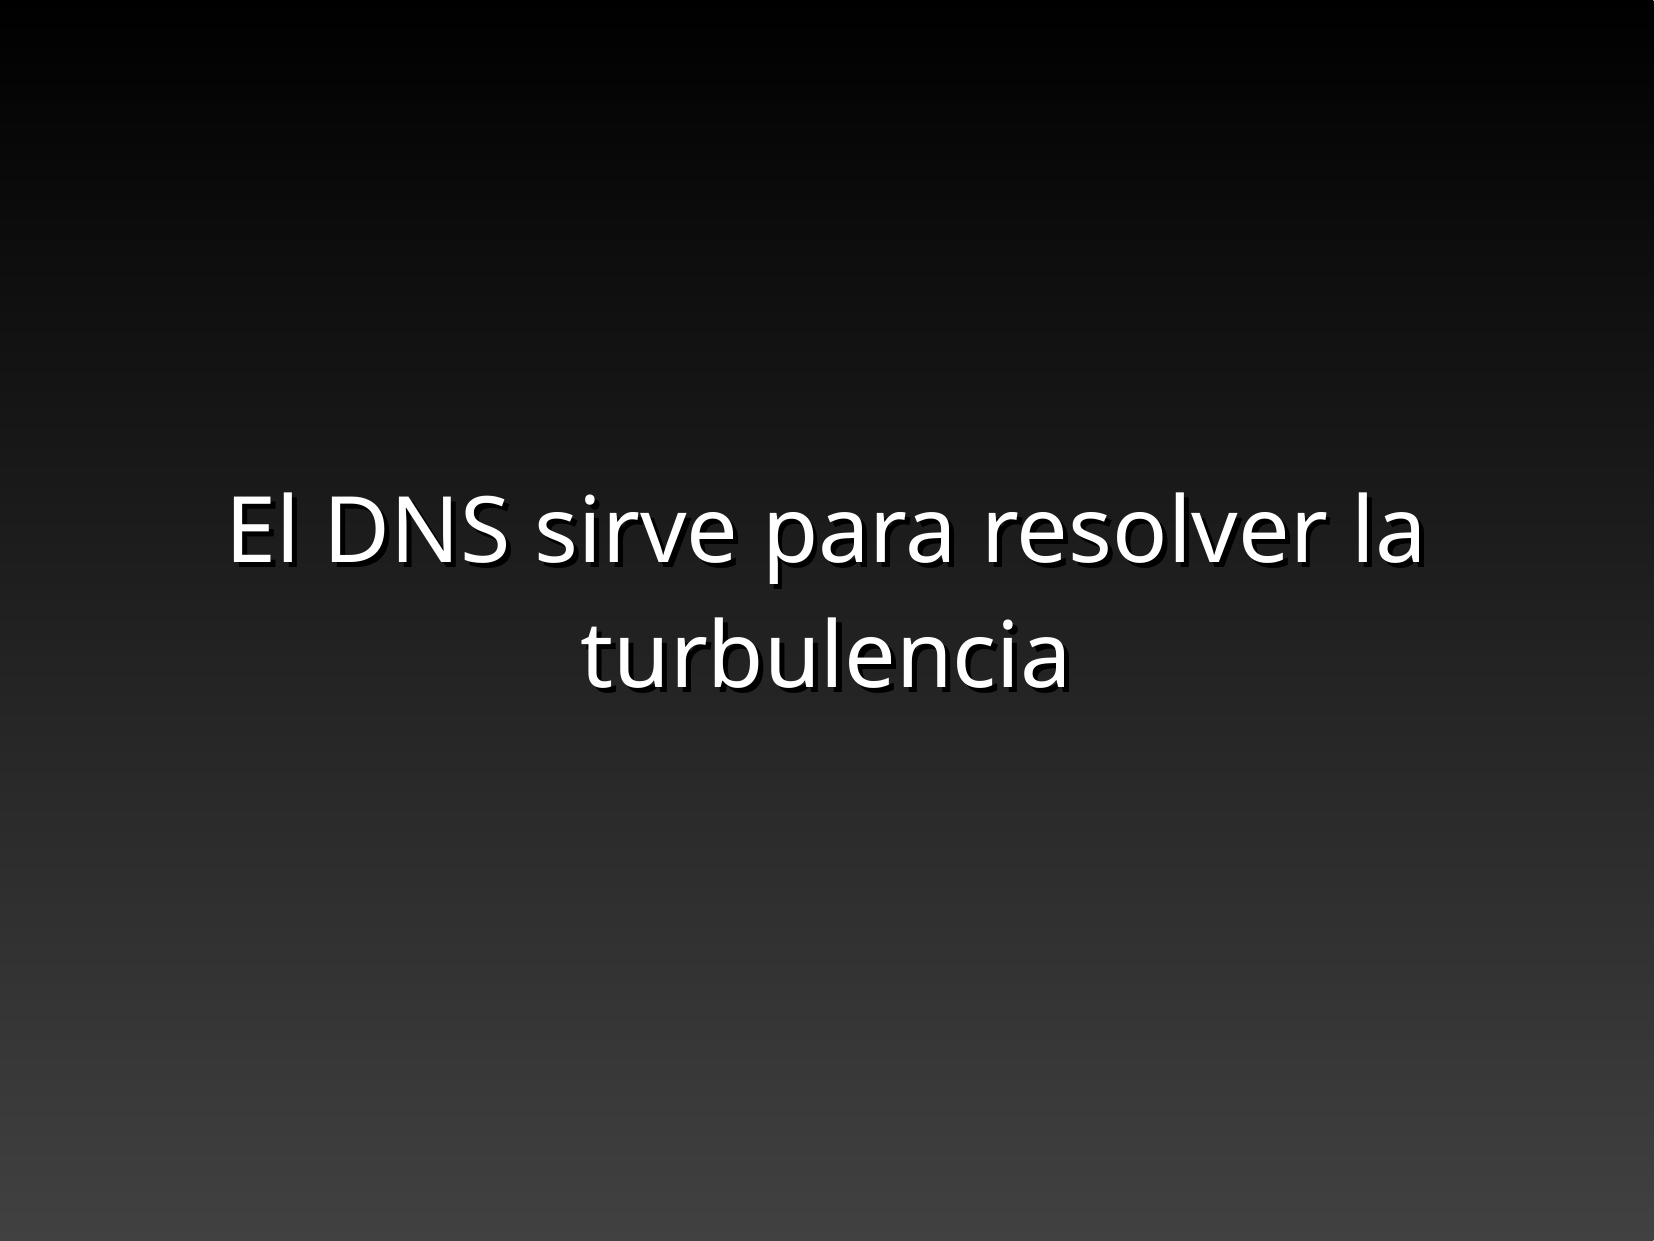

# El DNS sirve para resolver la turbulencia